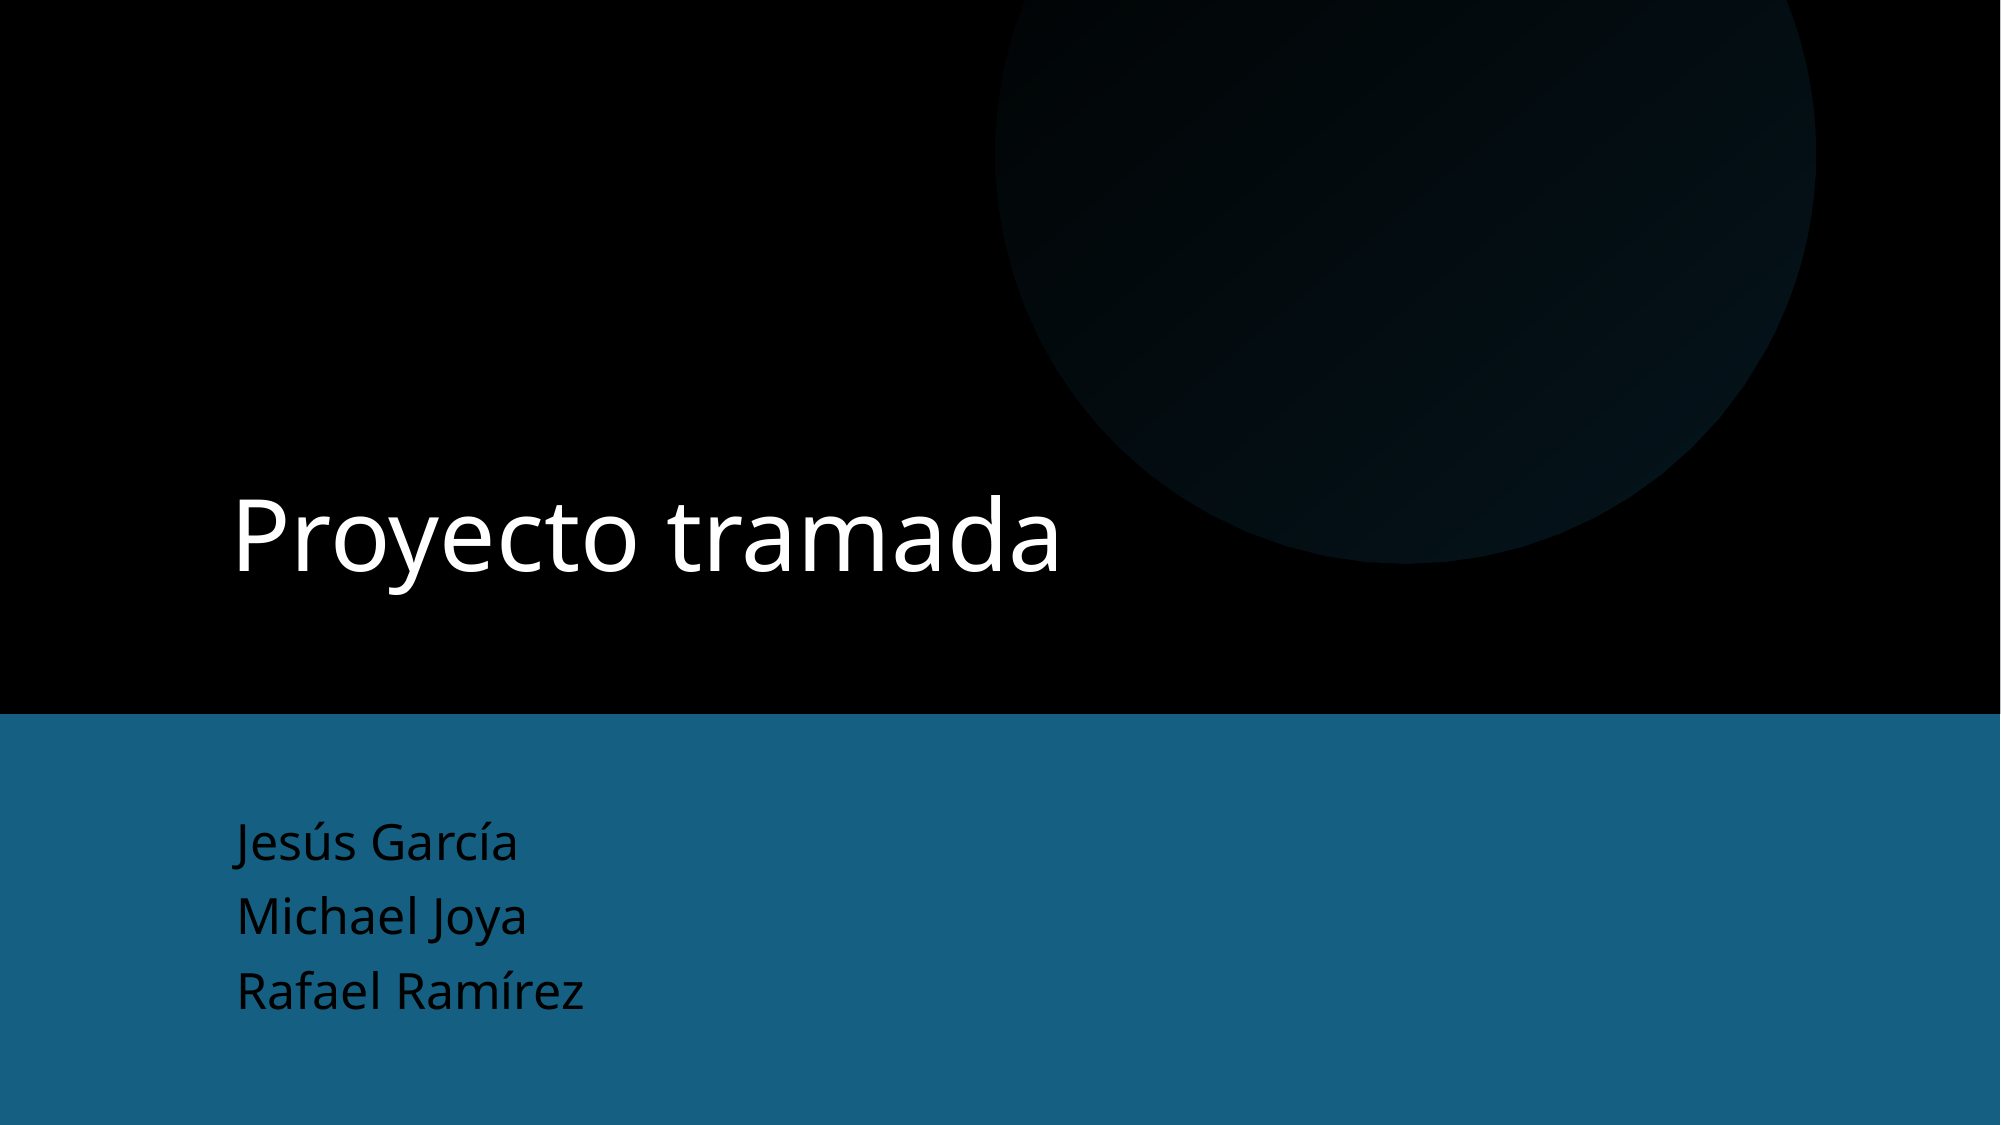

# Proyecto tramada
Jesús García
Michael Joya
Rafael Ramírez